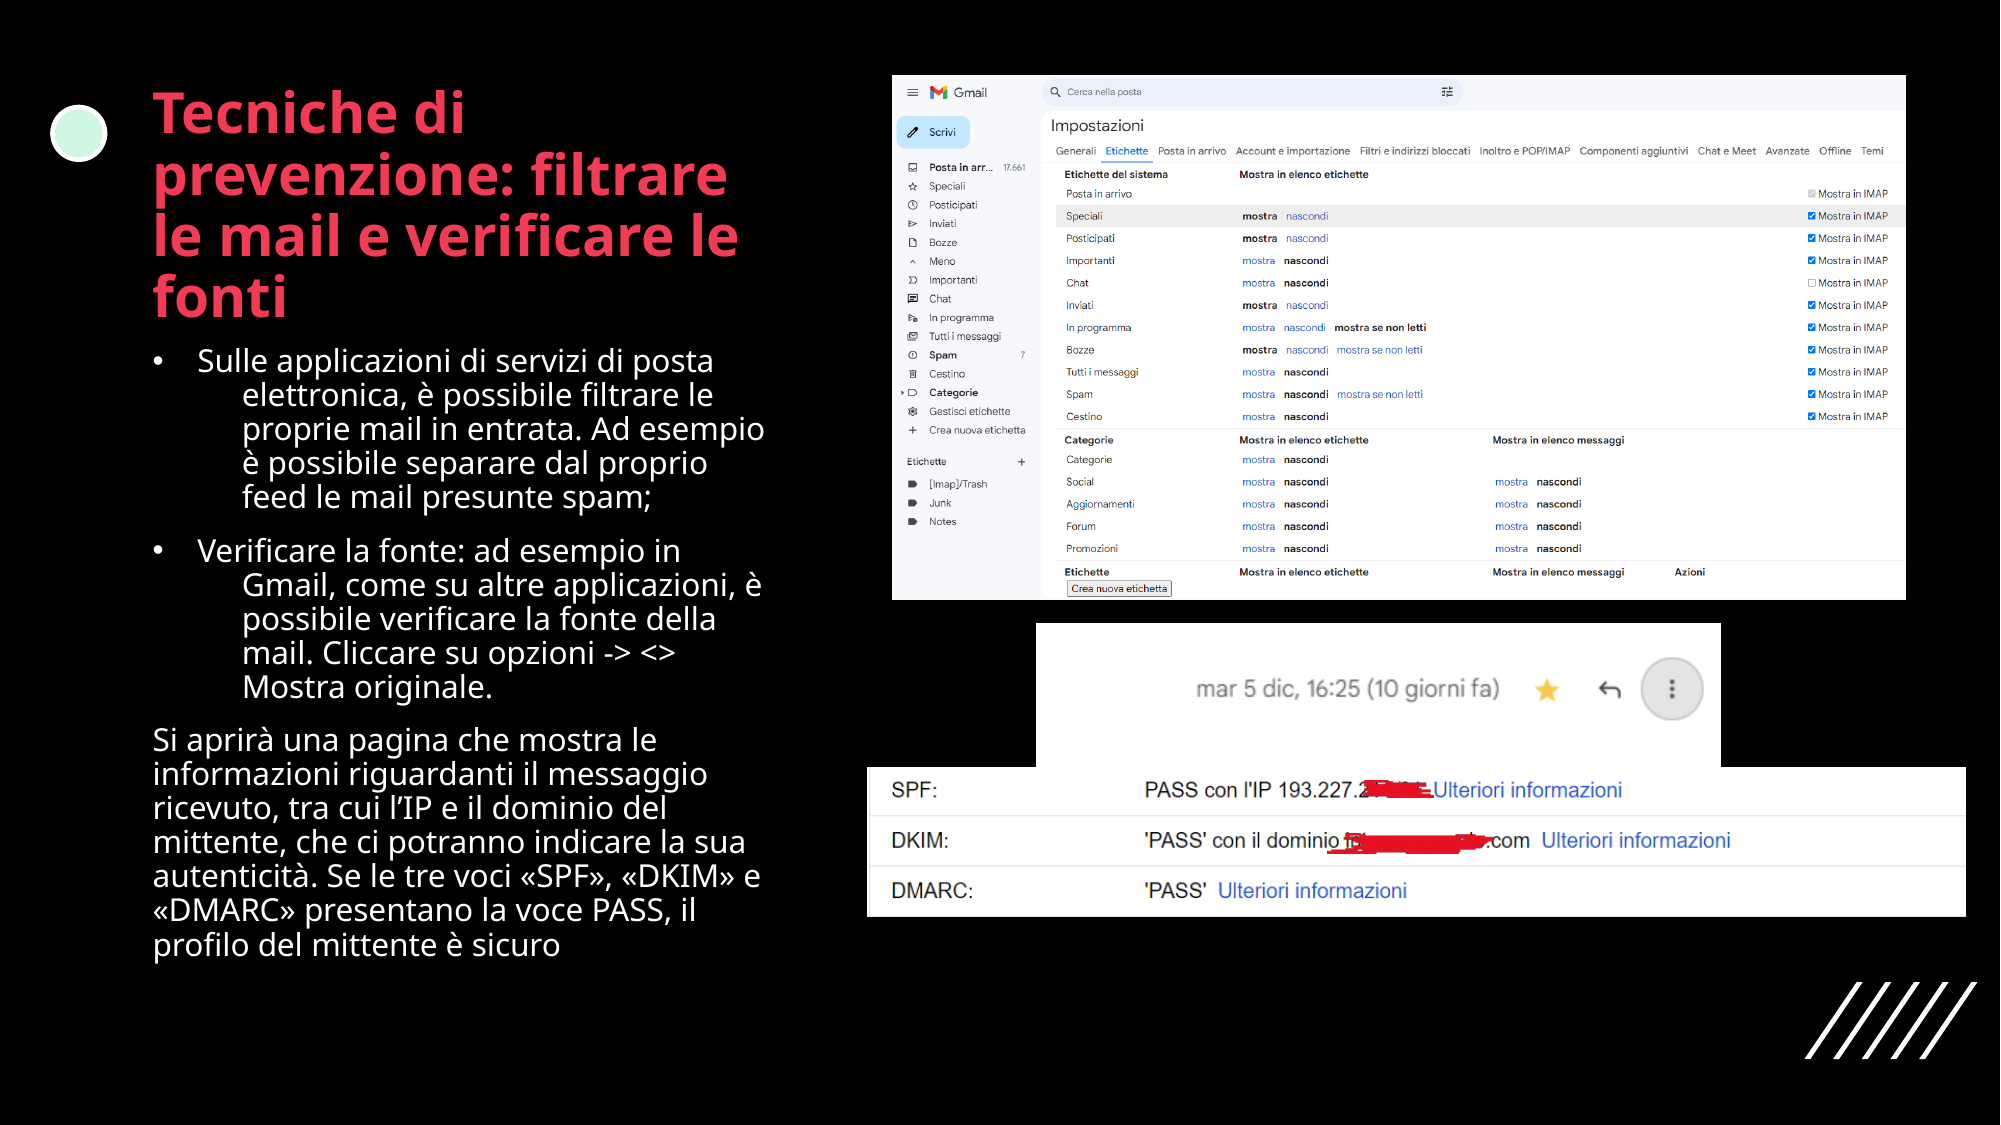

# Tecniche di prevenzione: filtrare le mail e verificare le fonti
Sulle applicazioni di servizi di posta elettronica, è possibile filtrare le proprie mail in entrata. Ad esempio è possibile separare dal proprio feed le mail presunte spam;
Verificare la fonte: ad esempio in Gmail, come su altre applicazioni, è possibile verificare la fonte della mail. Cliccare su opzioni -> <> Mostra originale.
Si aprirà una pagina che mostra le informazioni riguardanti il messaggio ricevuto, tra cui l’IP e il dominio del mittente, che ci potranno indicare la sua autenticità. Se le tre voci «SPF», «DKIM» e «DMARC» presentano la voce PASS, il profilo del mittente è sicuro